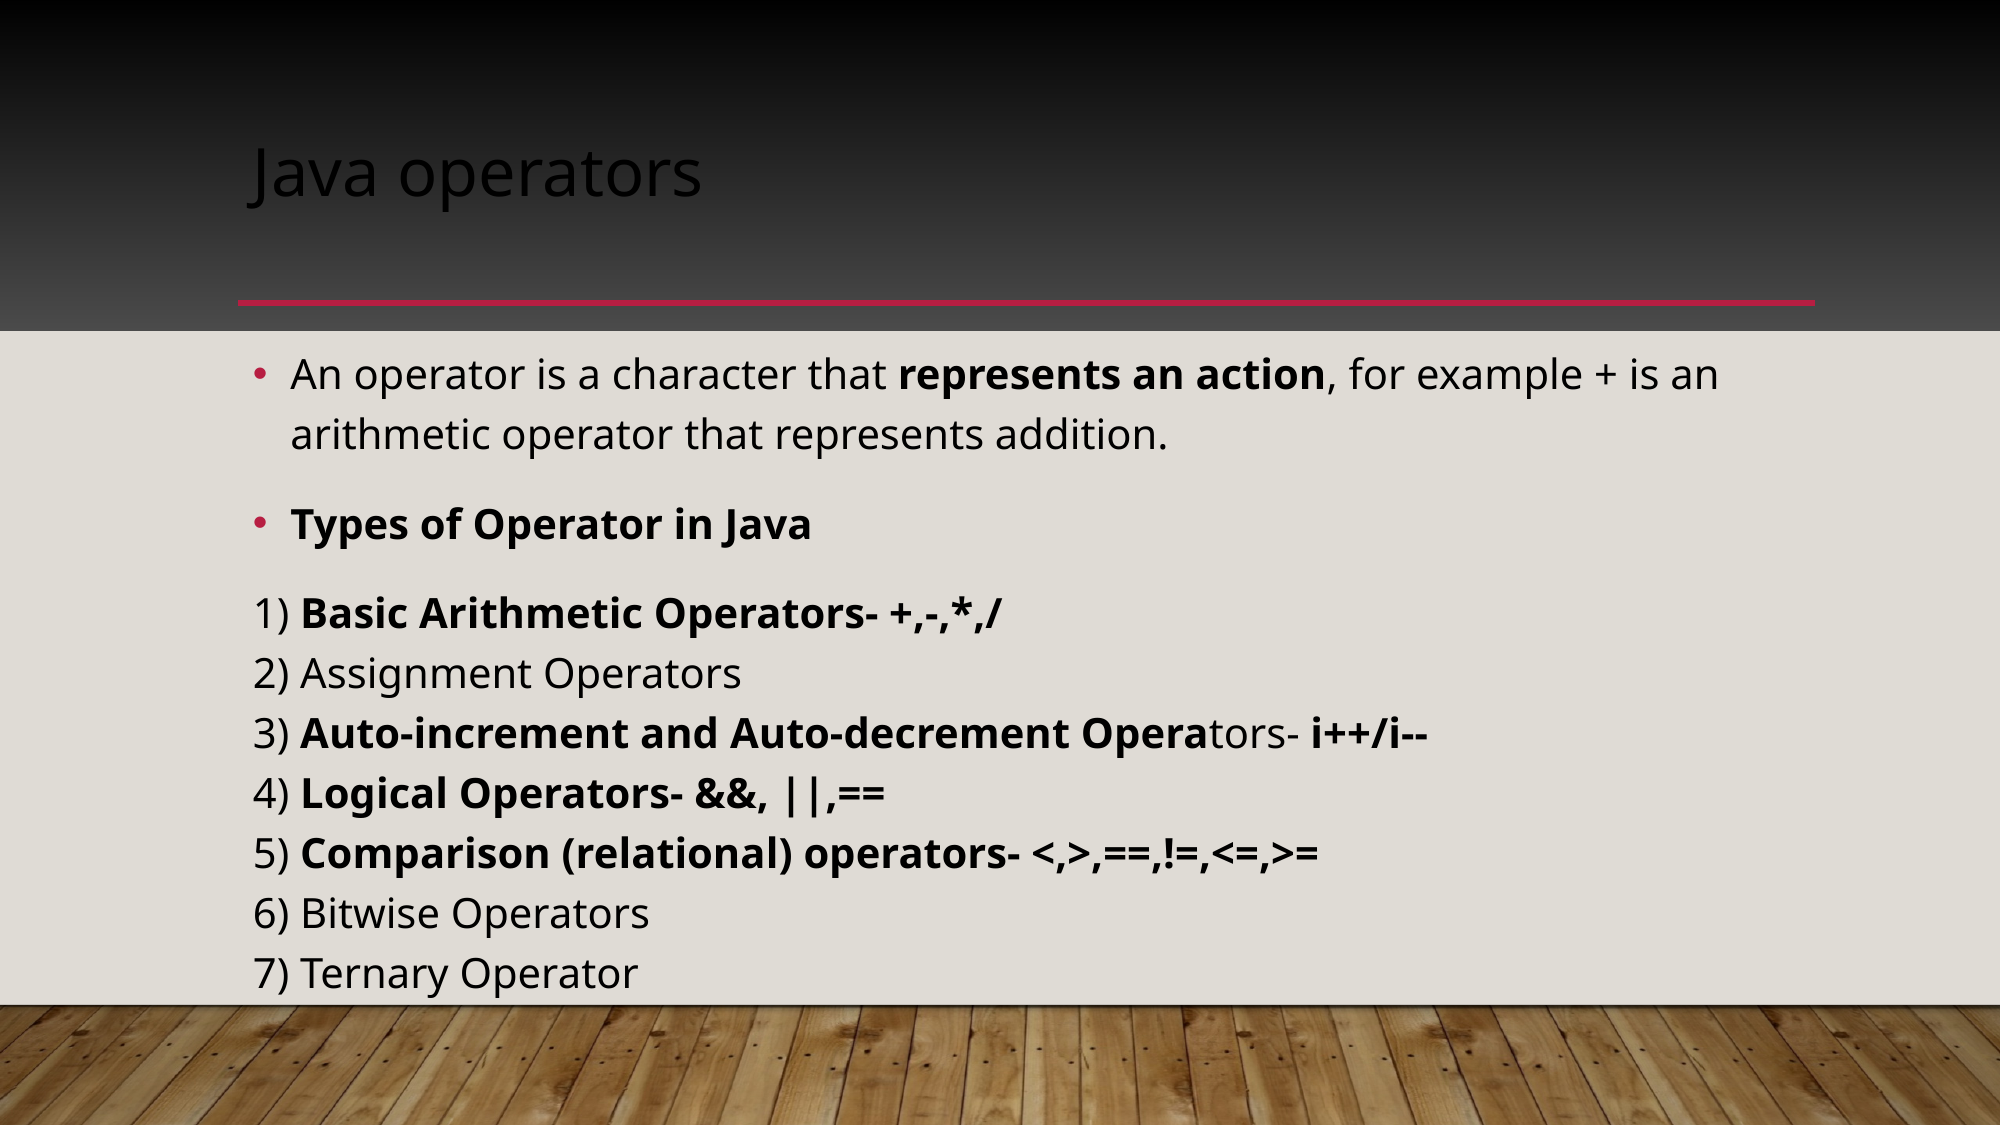

# Java operators
An operator is a character that represents an action, for example + is an arithmetic operator that represents addition.
Types of Operator in Java
1) Basic Arithmetic Operators- +,-,*,/
2) Assignment Operators
3) Auto-increment and Auto-decrement Operators- i++/i--
4) Logical Operators- &&, ||,==
5) Comparison (relational) operators- <,>,==,!=,<=,>=
6) Bitwise Operators
7) Ternary Operator